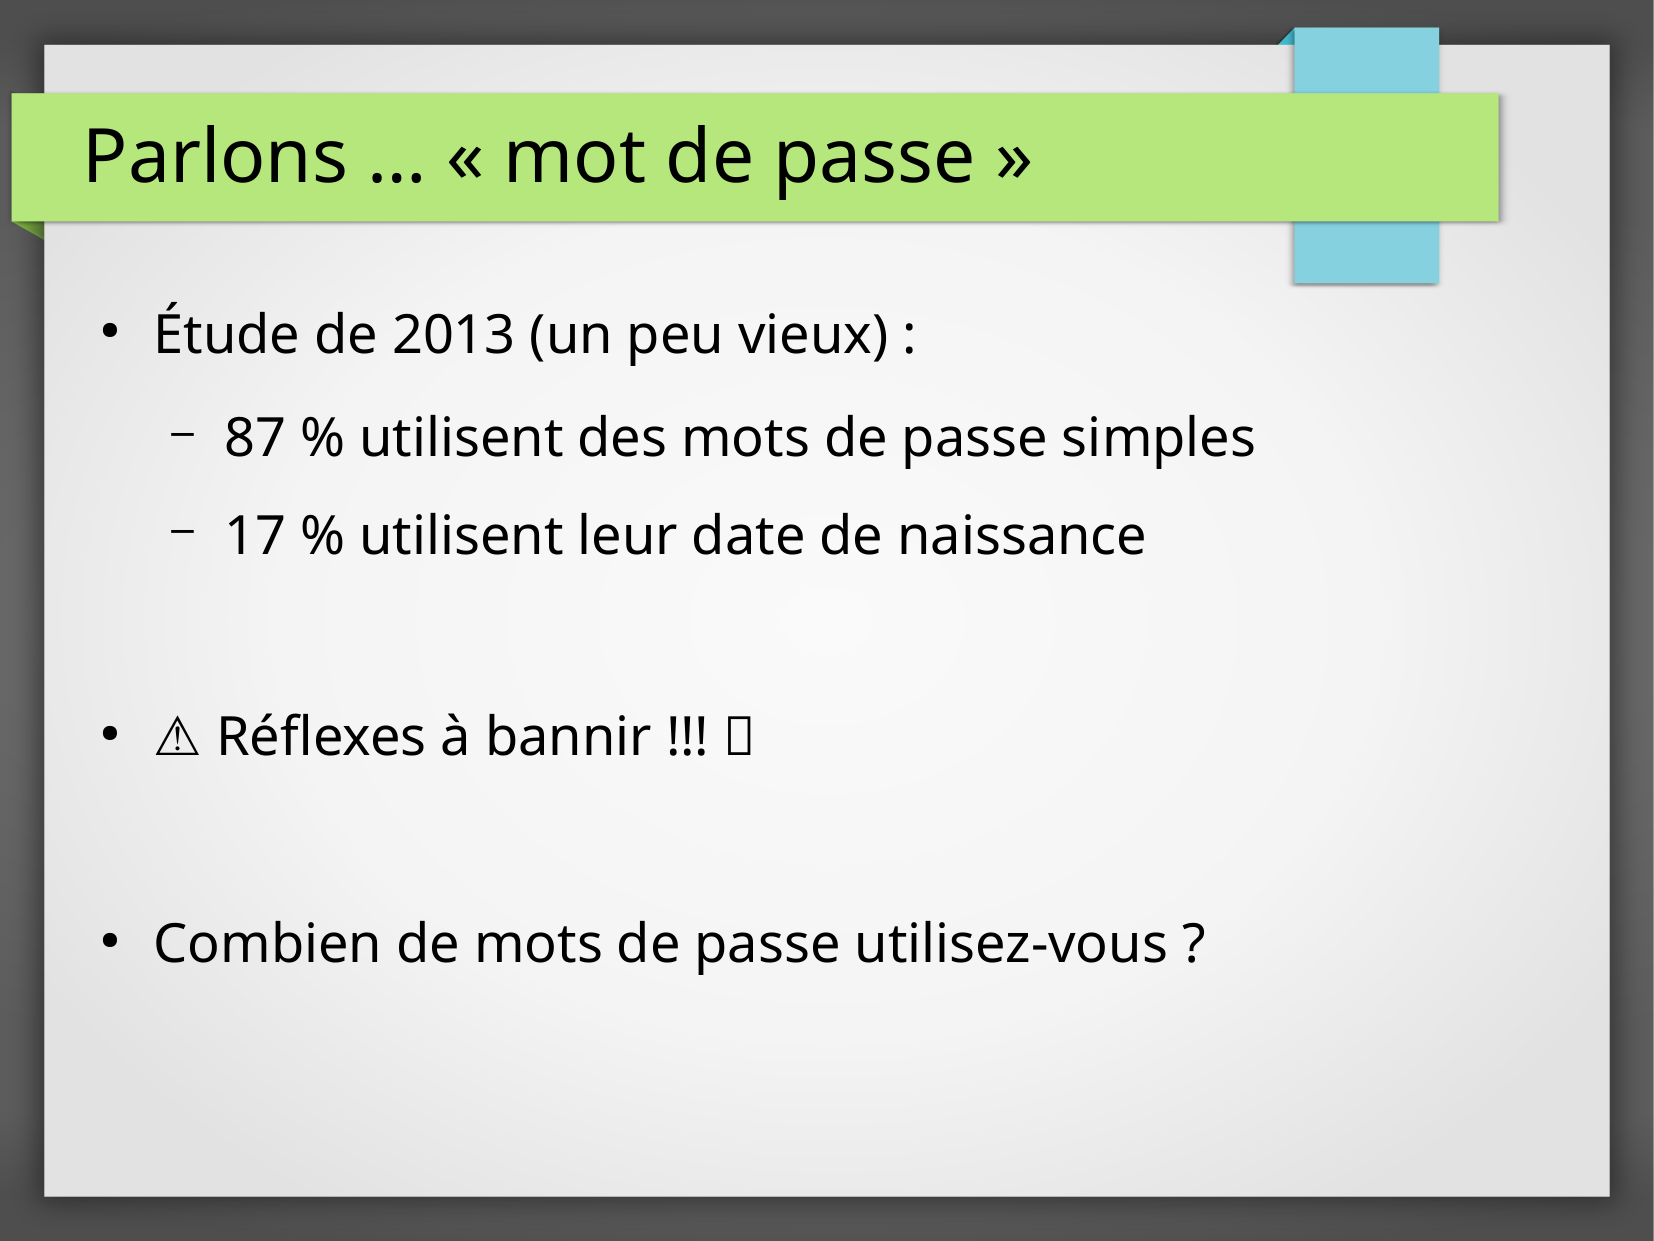

# Parlons … « mot de passe »
Étude de 2013 (un peu vieux) :
87 % utilisent des mots de passe simples
17 % utilisent leur date de naissance
⚠️ Réflexes à bannir !!! 🚨
Combien de mots de passe utilisez-vous ?